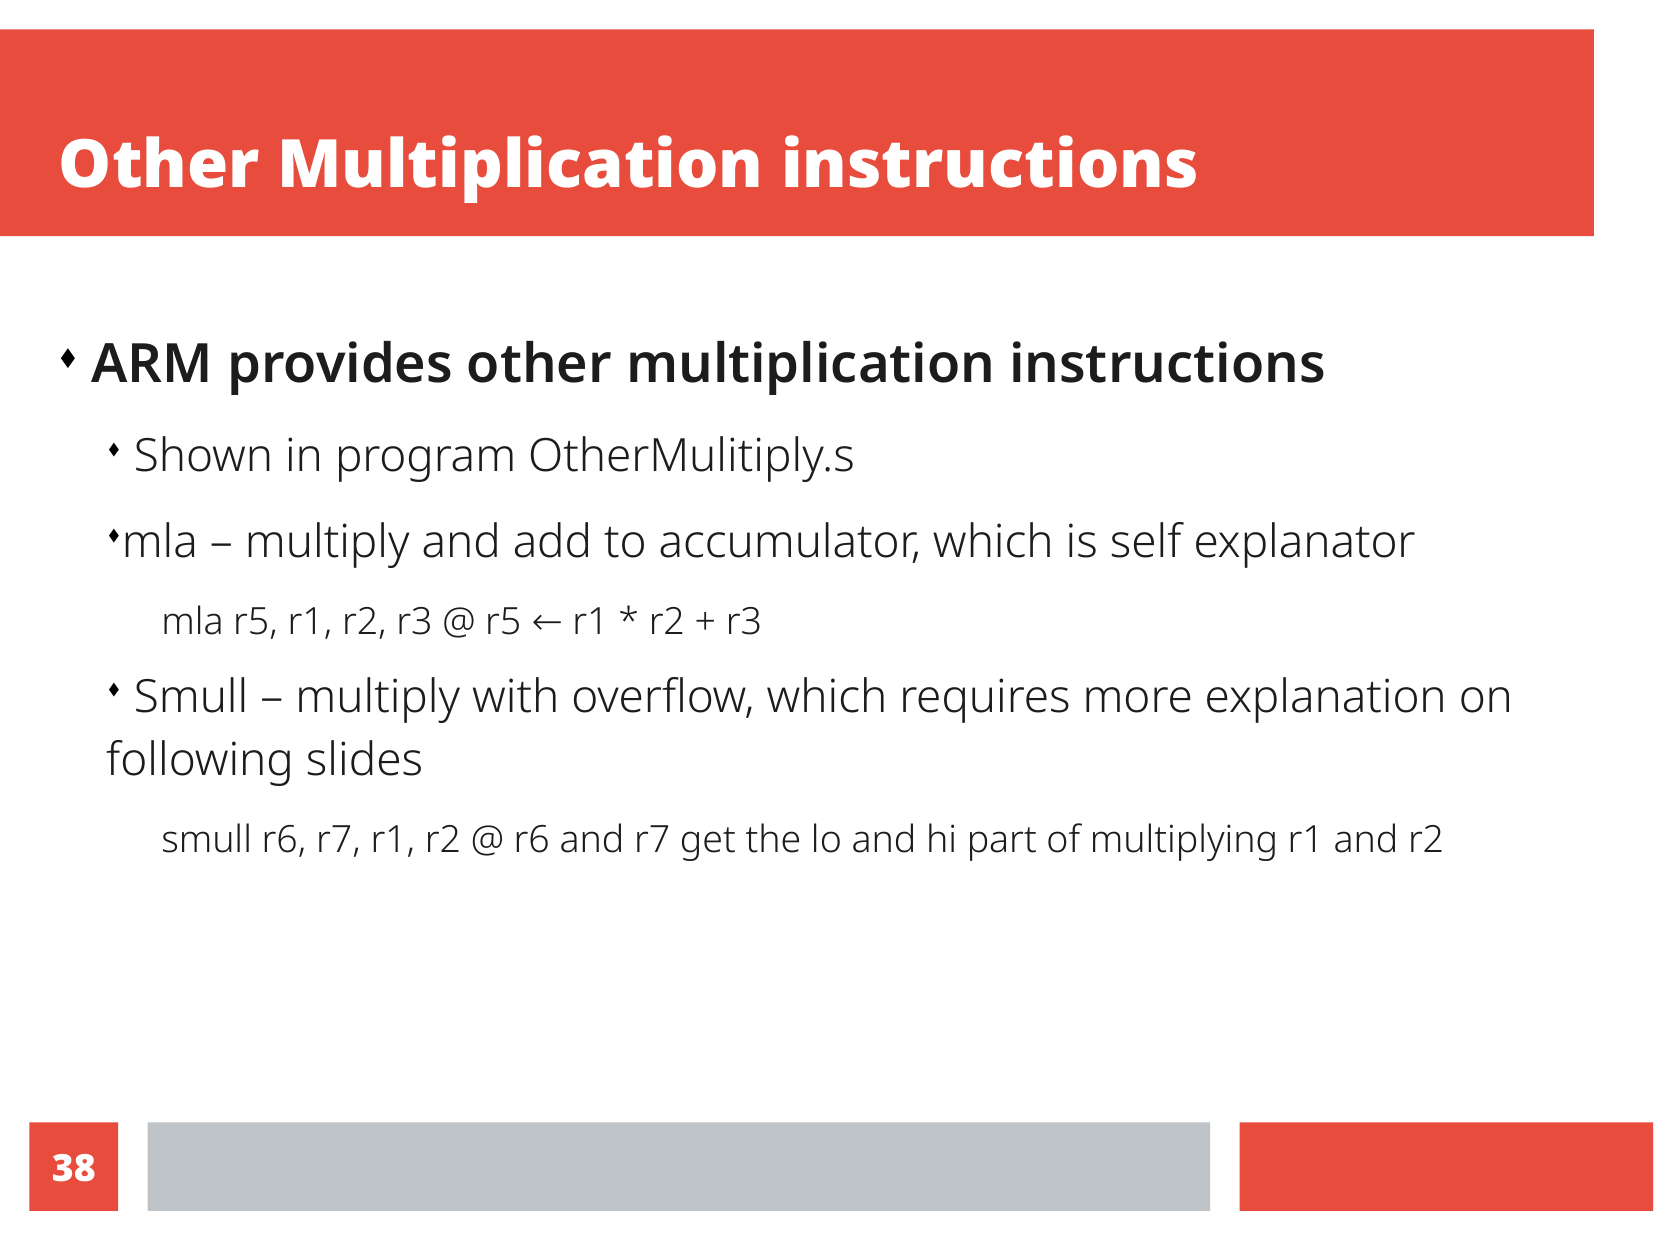

# Other Multiplication instructions
 ARM provides other multiplication instructions
 Shown in program OtherMulitiply.s
mla – multiply and add to accumulator, which is self explanator
mla r5, r1, r2, r3 @ r5 ← r1 * r2 + r3
 Smull – multiply with overflow, which requires more explanation on following slides
smull r6, r7, r1, r2 @ r6 and r7 get the lo and hi part of multiplying r1 and r2
38